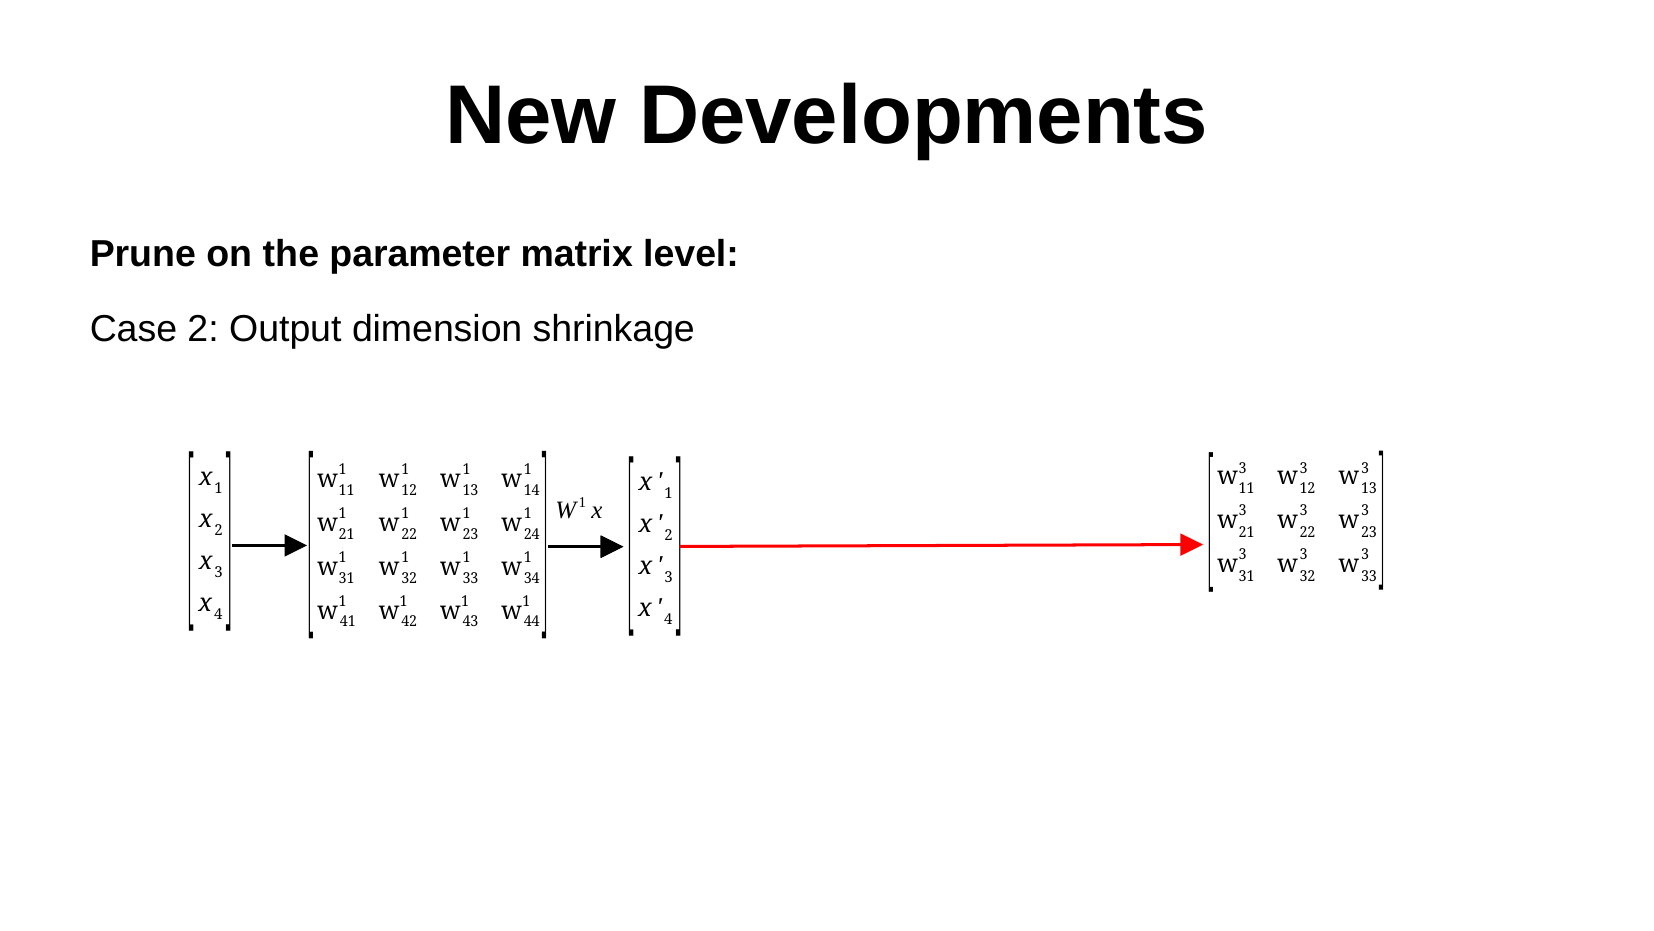

# New Developments
Prune on the parameter matrix level:
Case 2: Output dimension shrinkage